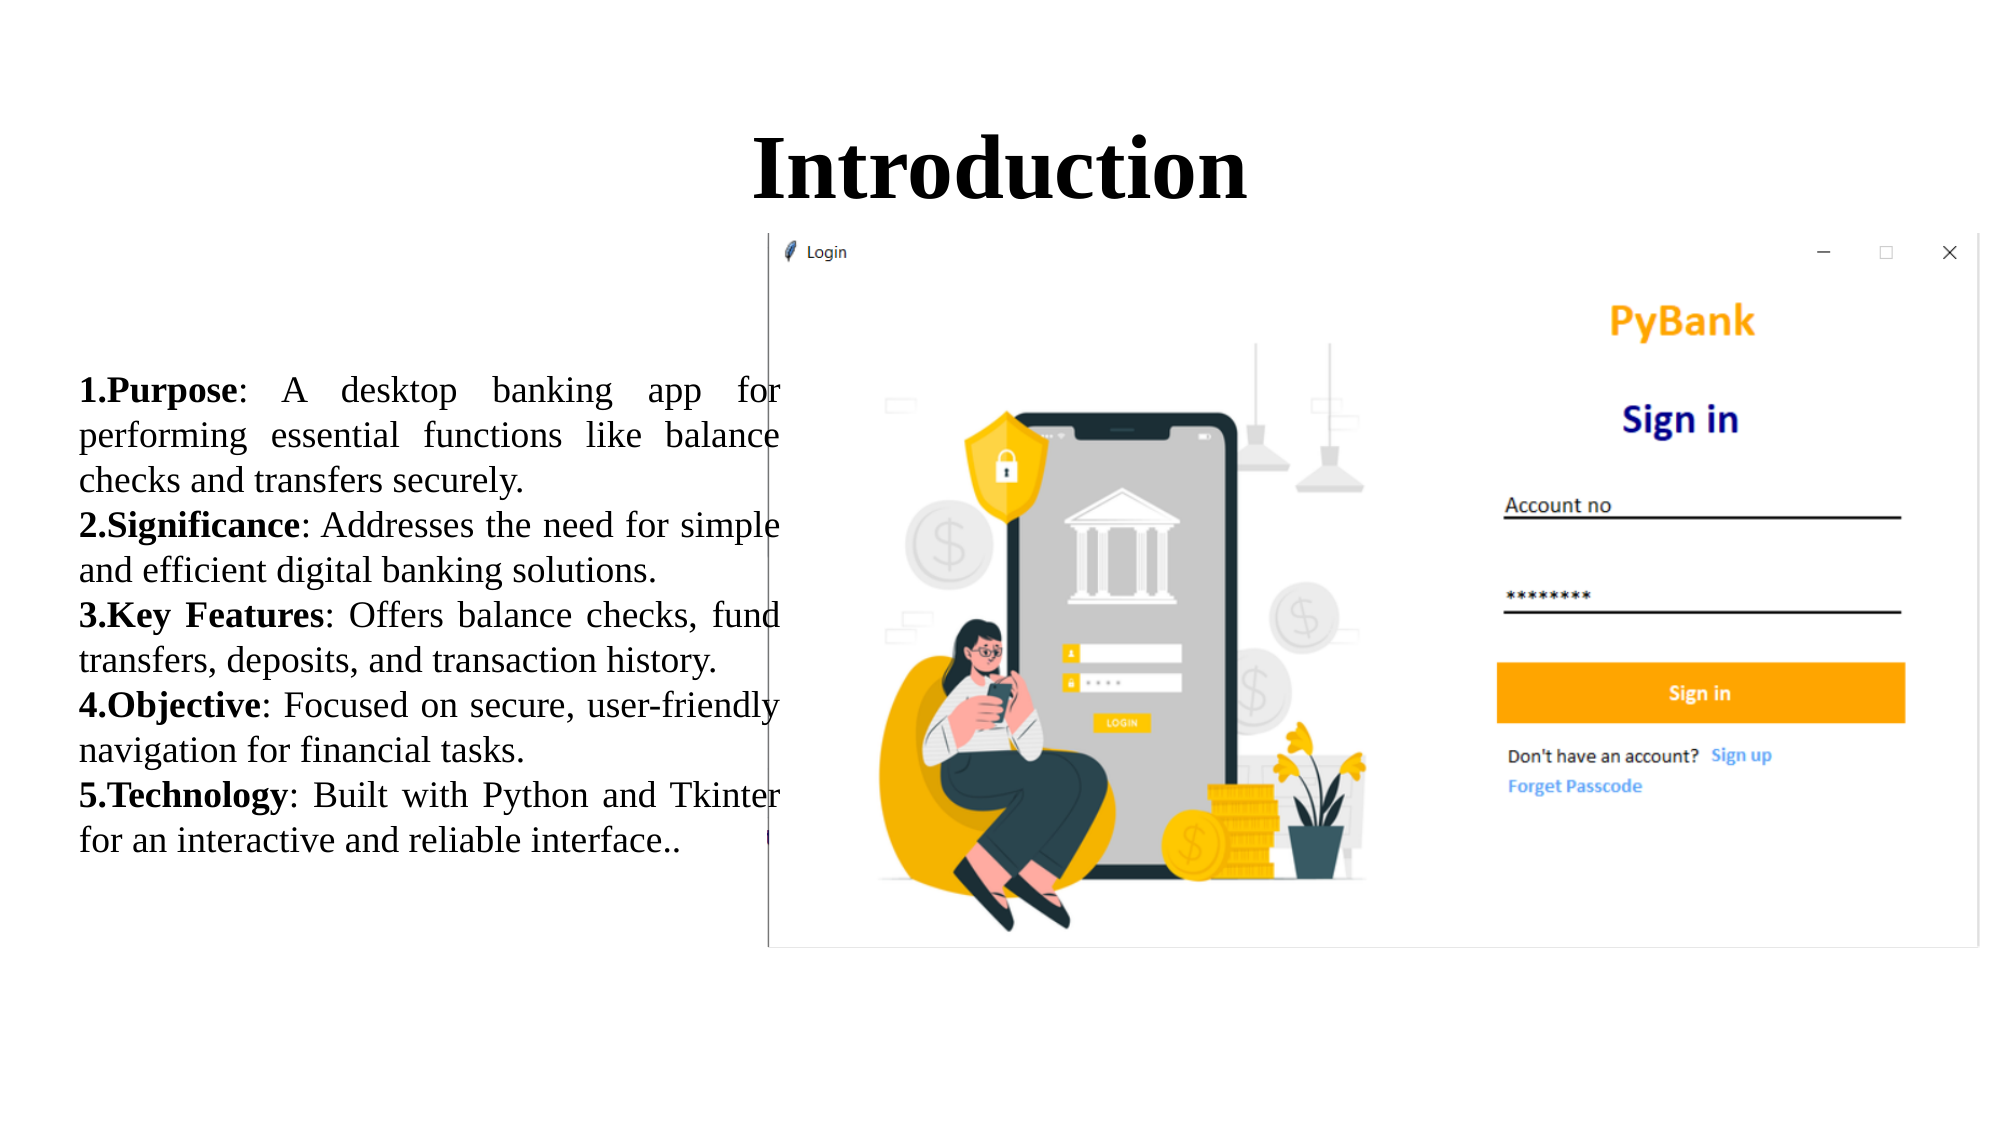

# Introduction
Purpose: A desktop banking app for performing essential functions like balance checks and transfers securely.
Significance: Addresses the need for simple and efficient digital banking solutions.
Key Features: Offers balance checks, fund transfers, deposits, and transaction history.
Objective: Focused on secure, user-friendly navigation for financial tasks.
Technology: Built with Python and Tkinter for an interactive and reliable interface..